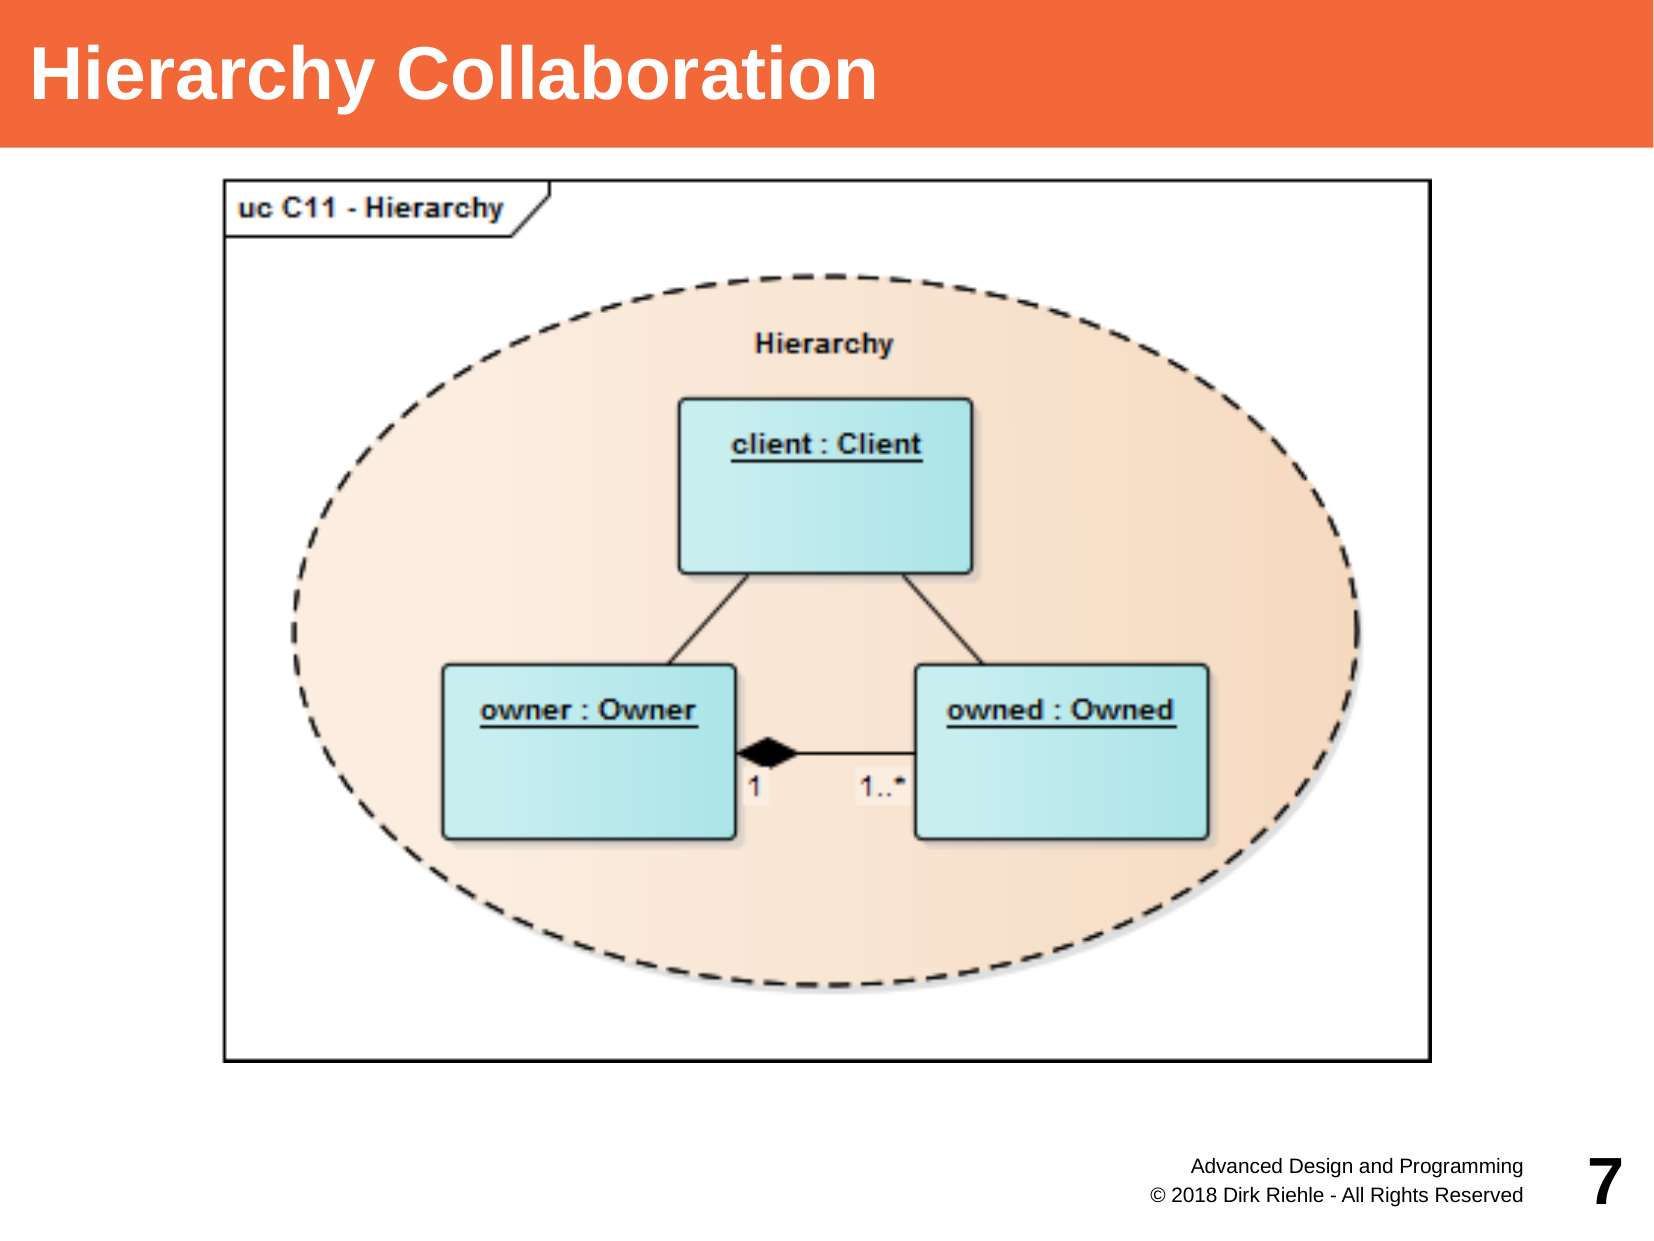

# Hierarchy Collaboration
Advanced Design and Programming
7
© 2018 Dirk Riehle - All Rights Reserved